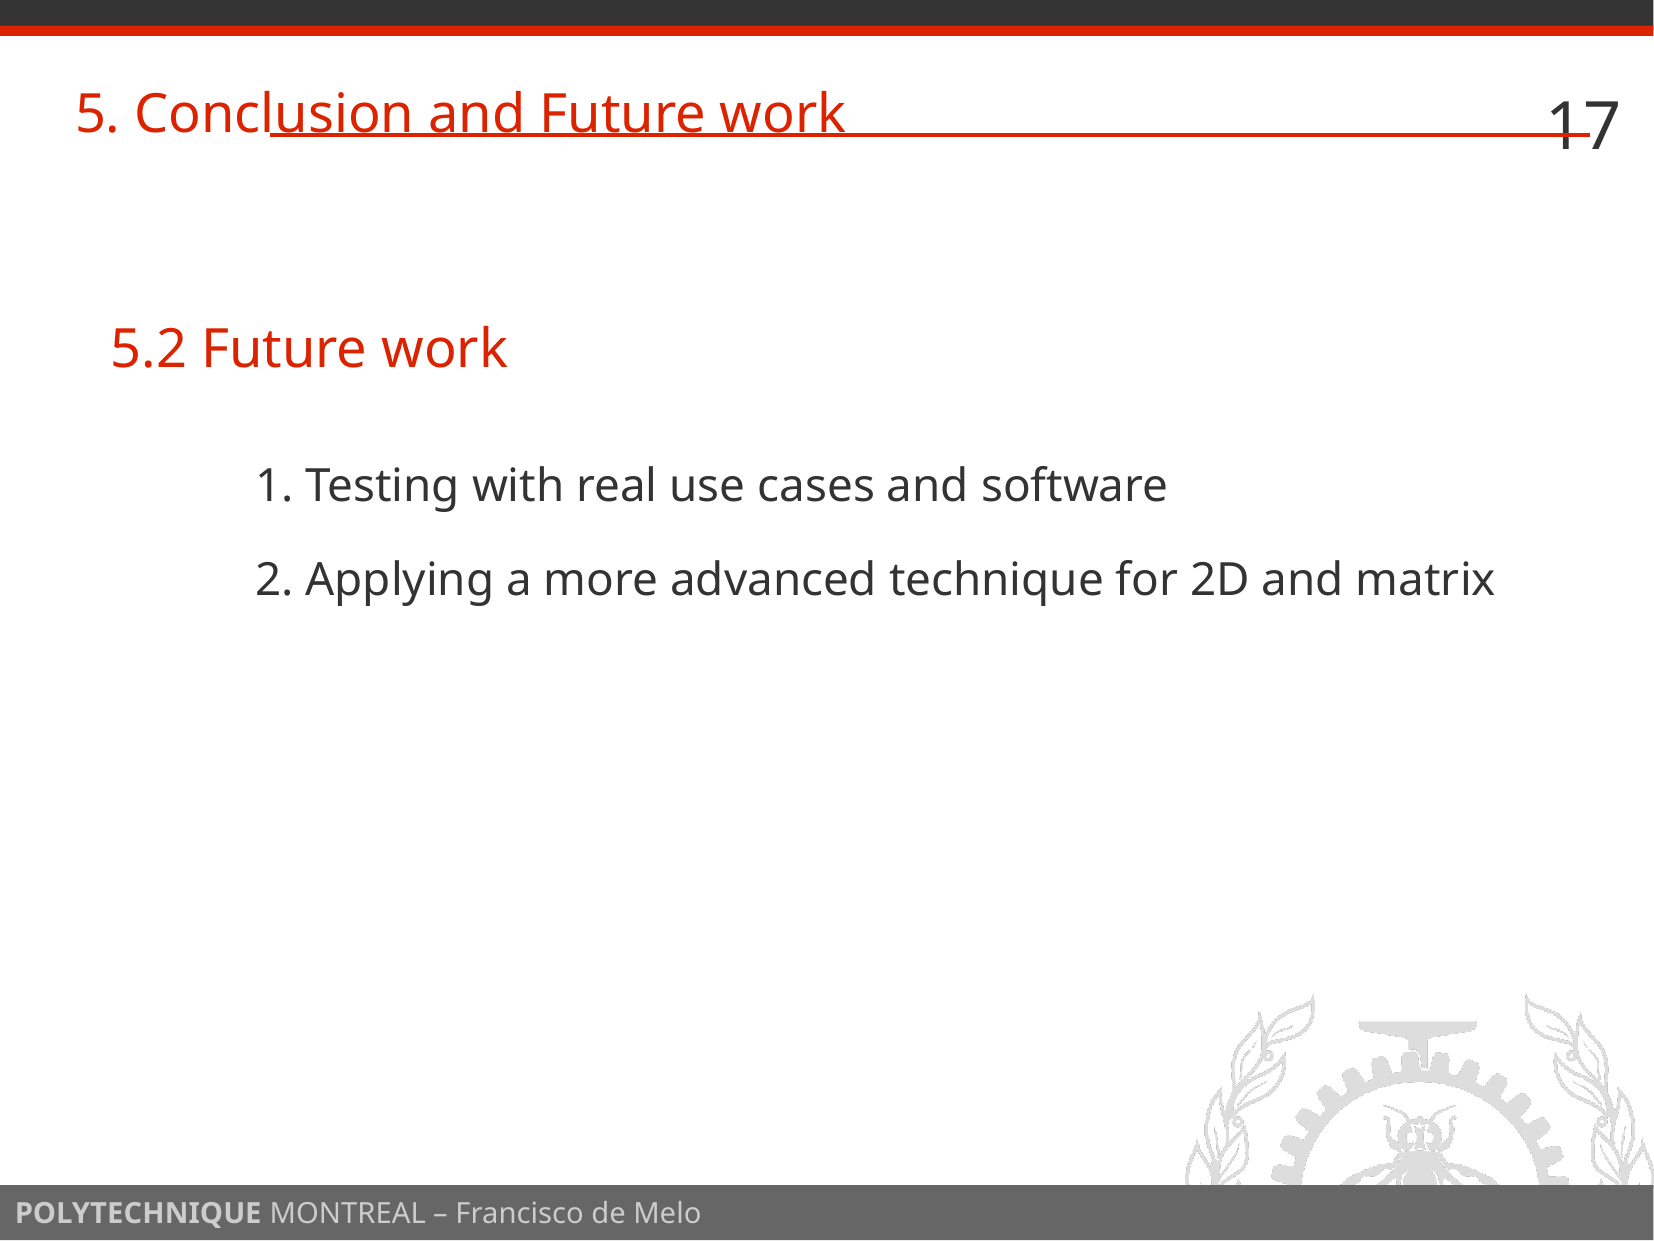

17
5. Conclusion and Future work
 	5.2 Future work
	1. Testing with real use cases and software
	2. Applying a more advanced technique for 2D and matrix
POLYTECHNIQUE MONTREAL – Francisco de Melo